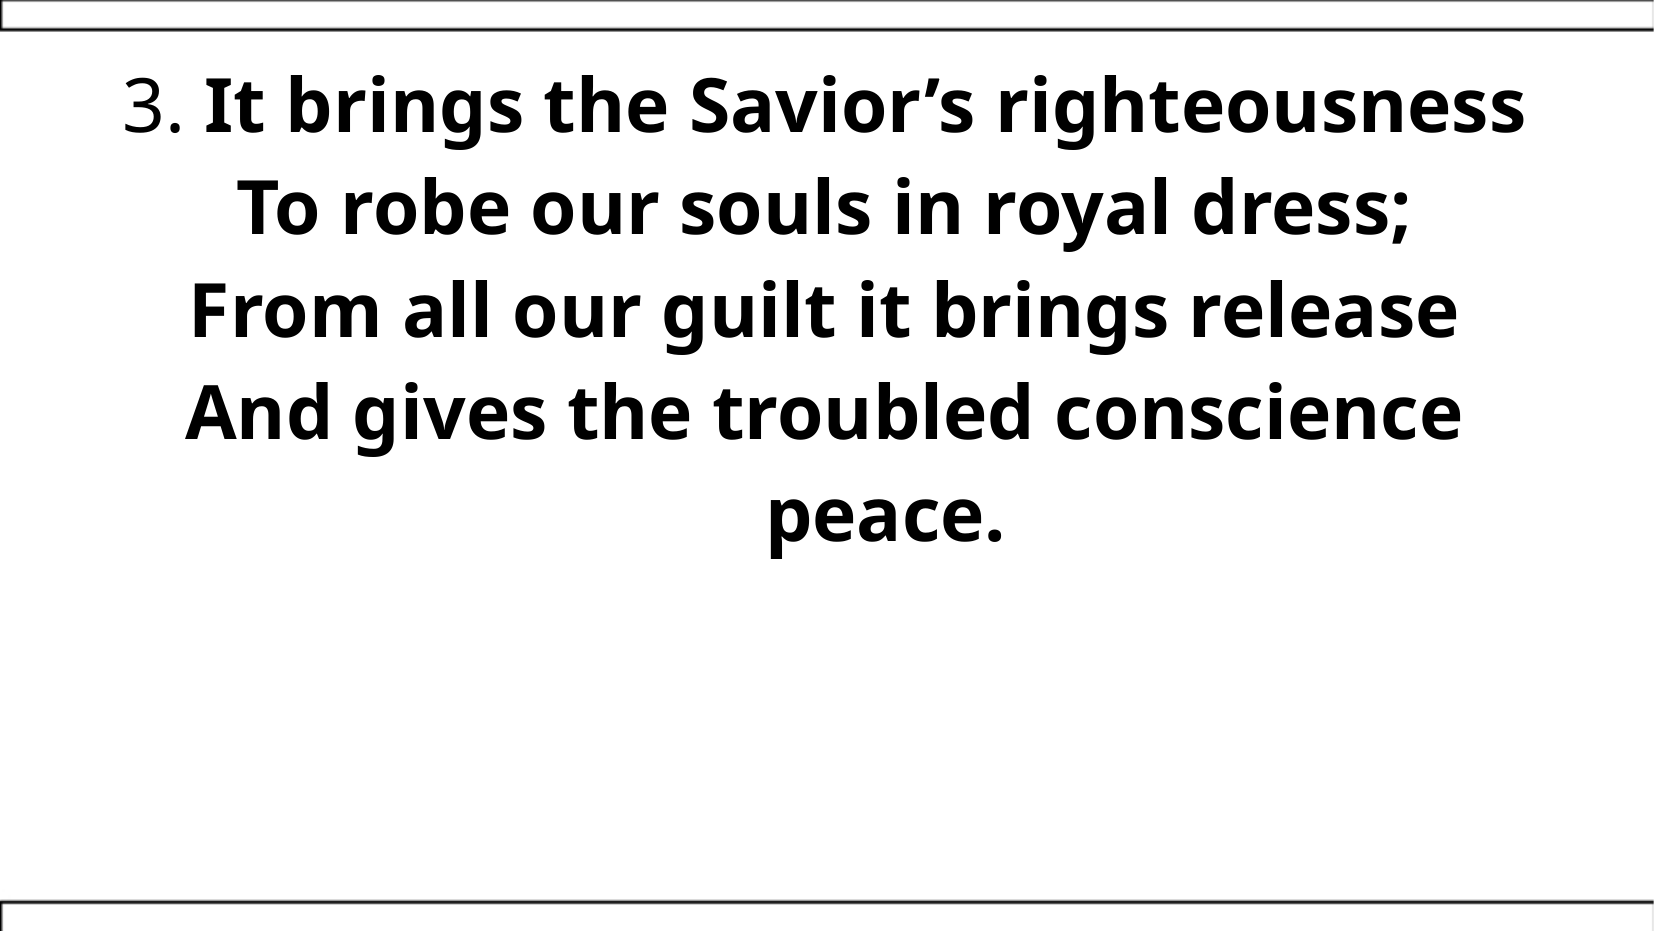

3. It brings the Savior’s righteousness
To robe our souls in royal dress;
From all our guilt it brings release
And gives the troubled conscience peace.